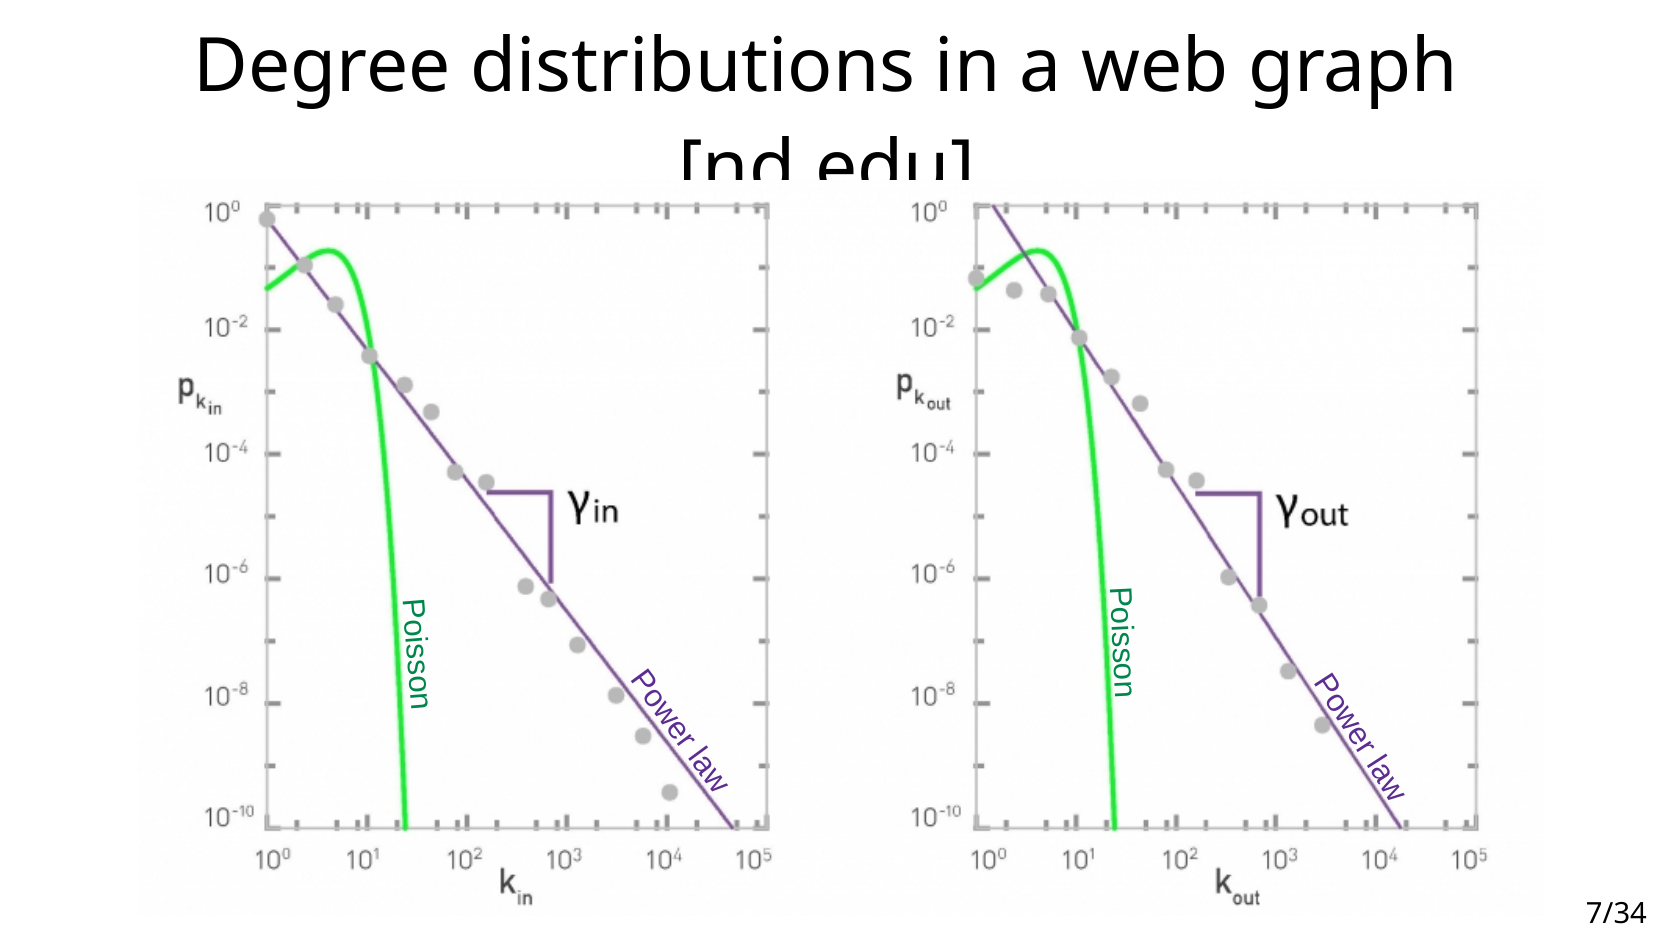

# Degree distributions in a web graph [nd.edu]
Poisson
Poisson
Power law
Power law
7